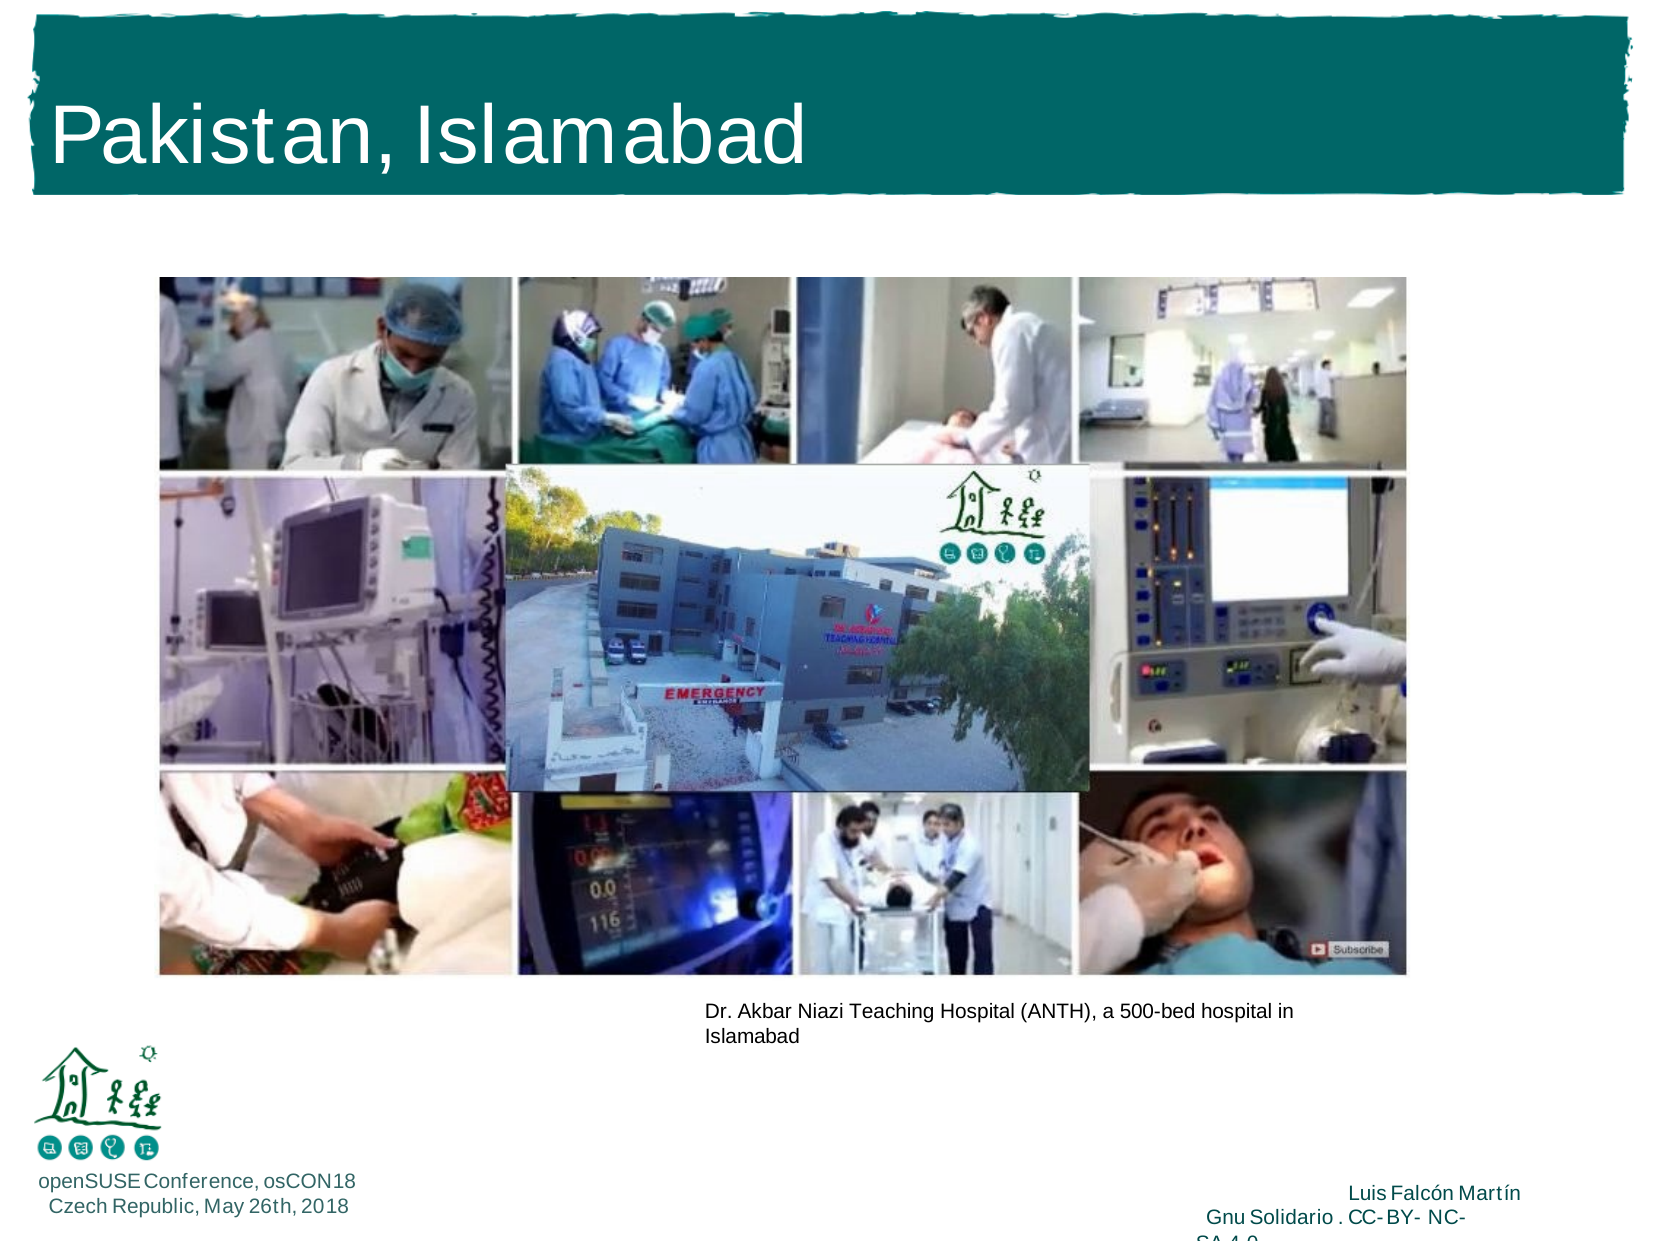

# Pakistan,Islamabad
Dr. Akbar Niazi Teaching Hospital (ANTH), a 500-bed hospital in Islamabad
openSUSEConference,osCON18 CzechRepublic,May26th,2018
LuisFalcónMartín GnuSolidario.CC-BY-NC-SA4.0